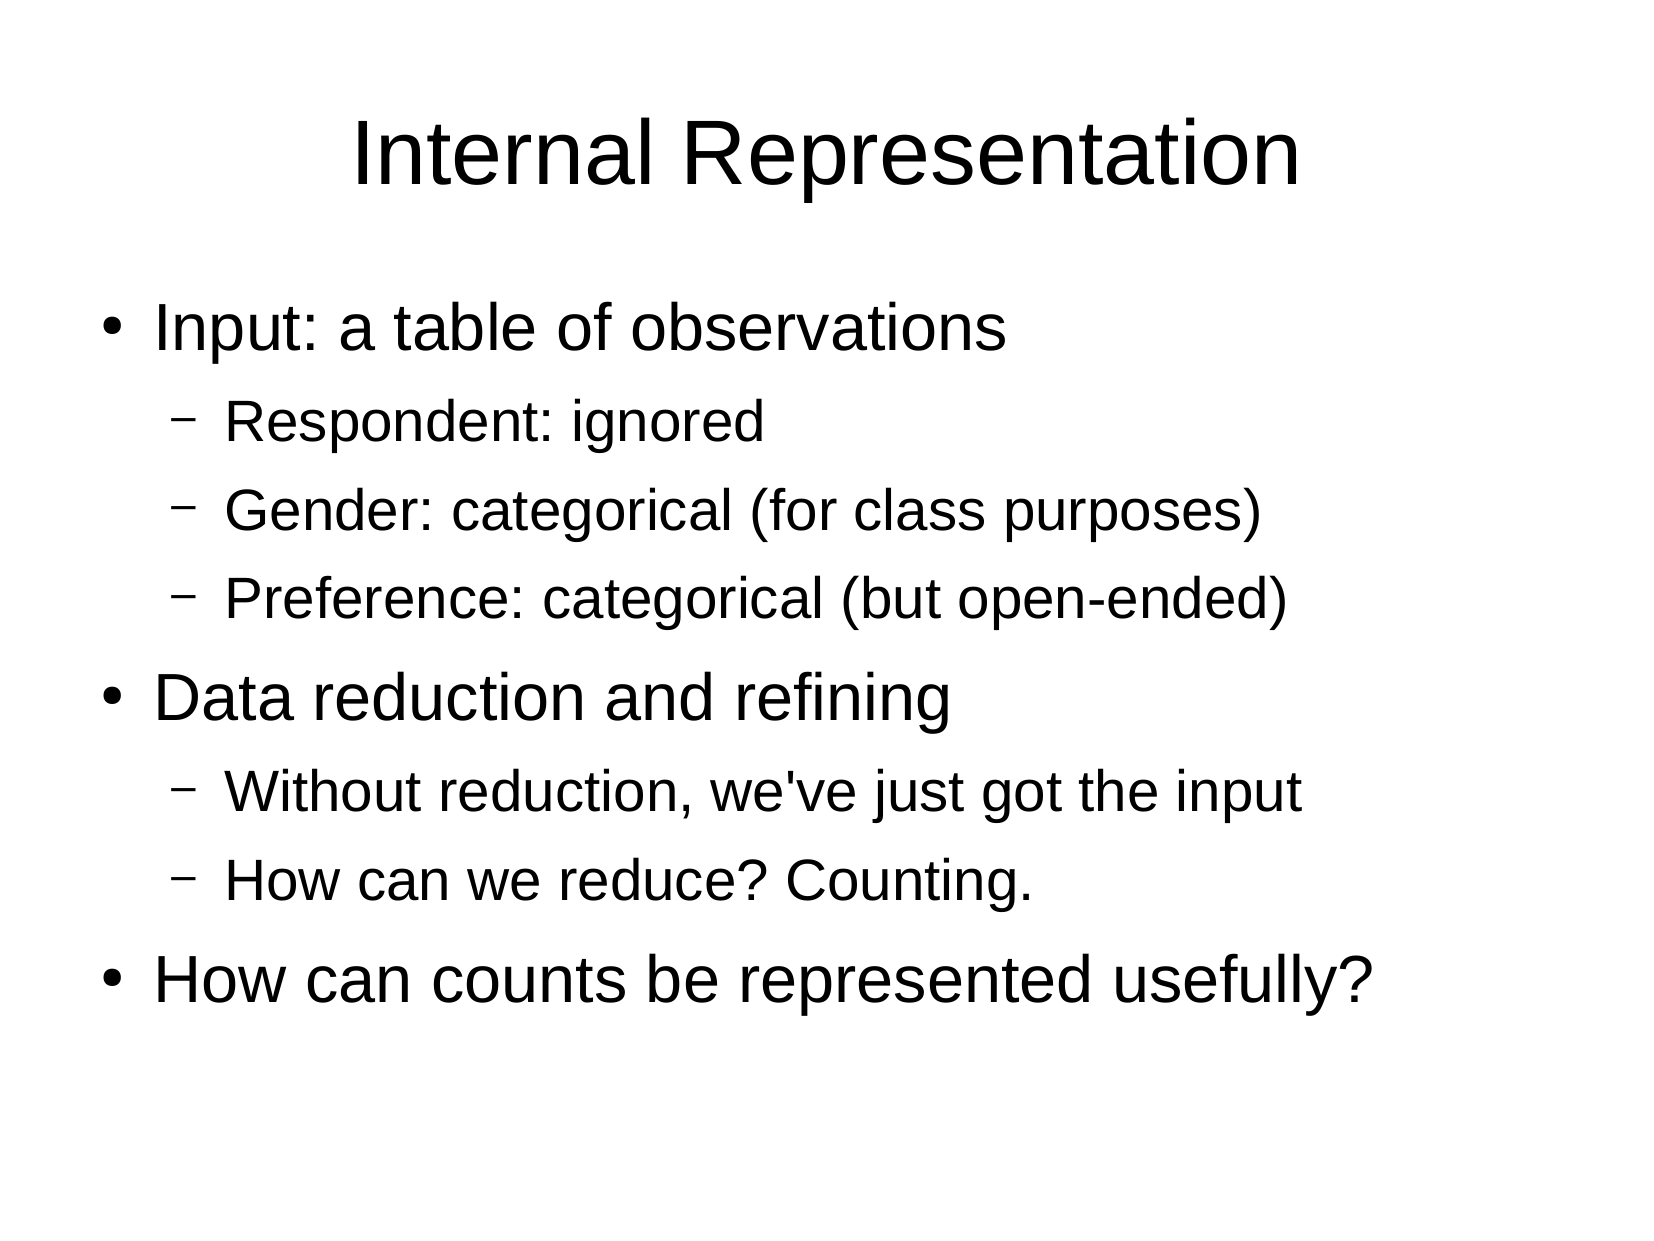

# Internal Representation
Input: a table of observations
Respondent: ignored
Gender: categorical (for class purposes)
Preference: categorical (but open-ended)
Data reduction and refining
Without reduction, we've just got the input
How can we reduce? Counting.
How can counts be represented usefully?